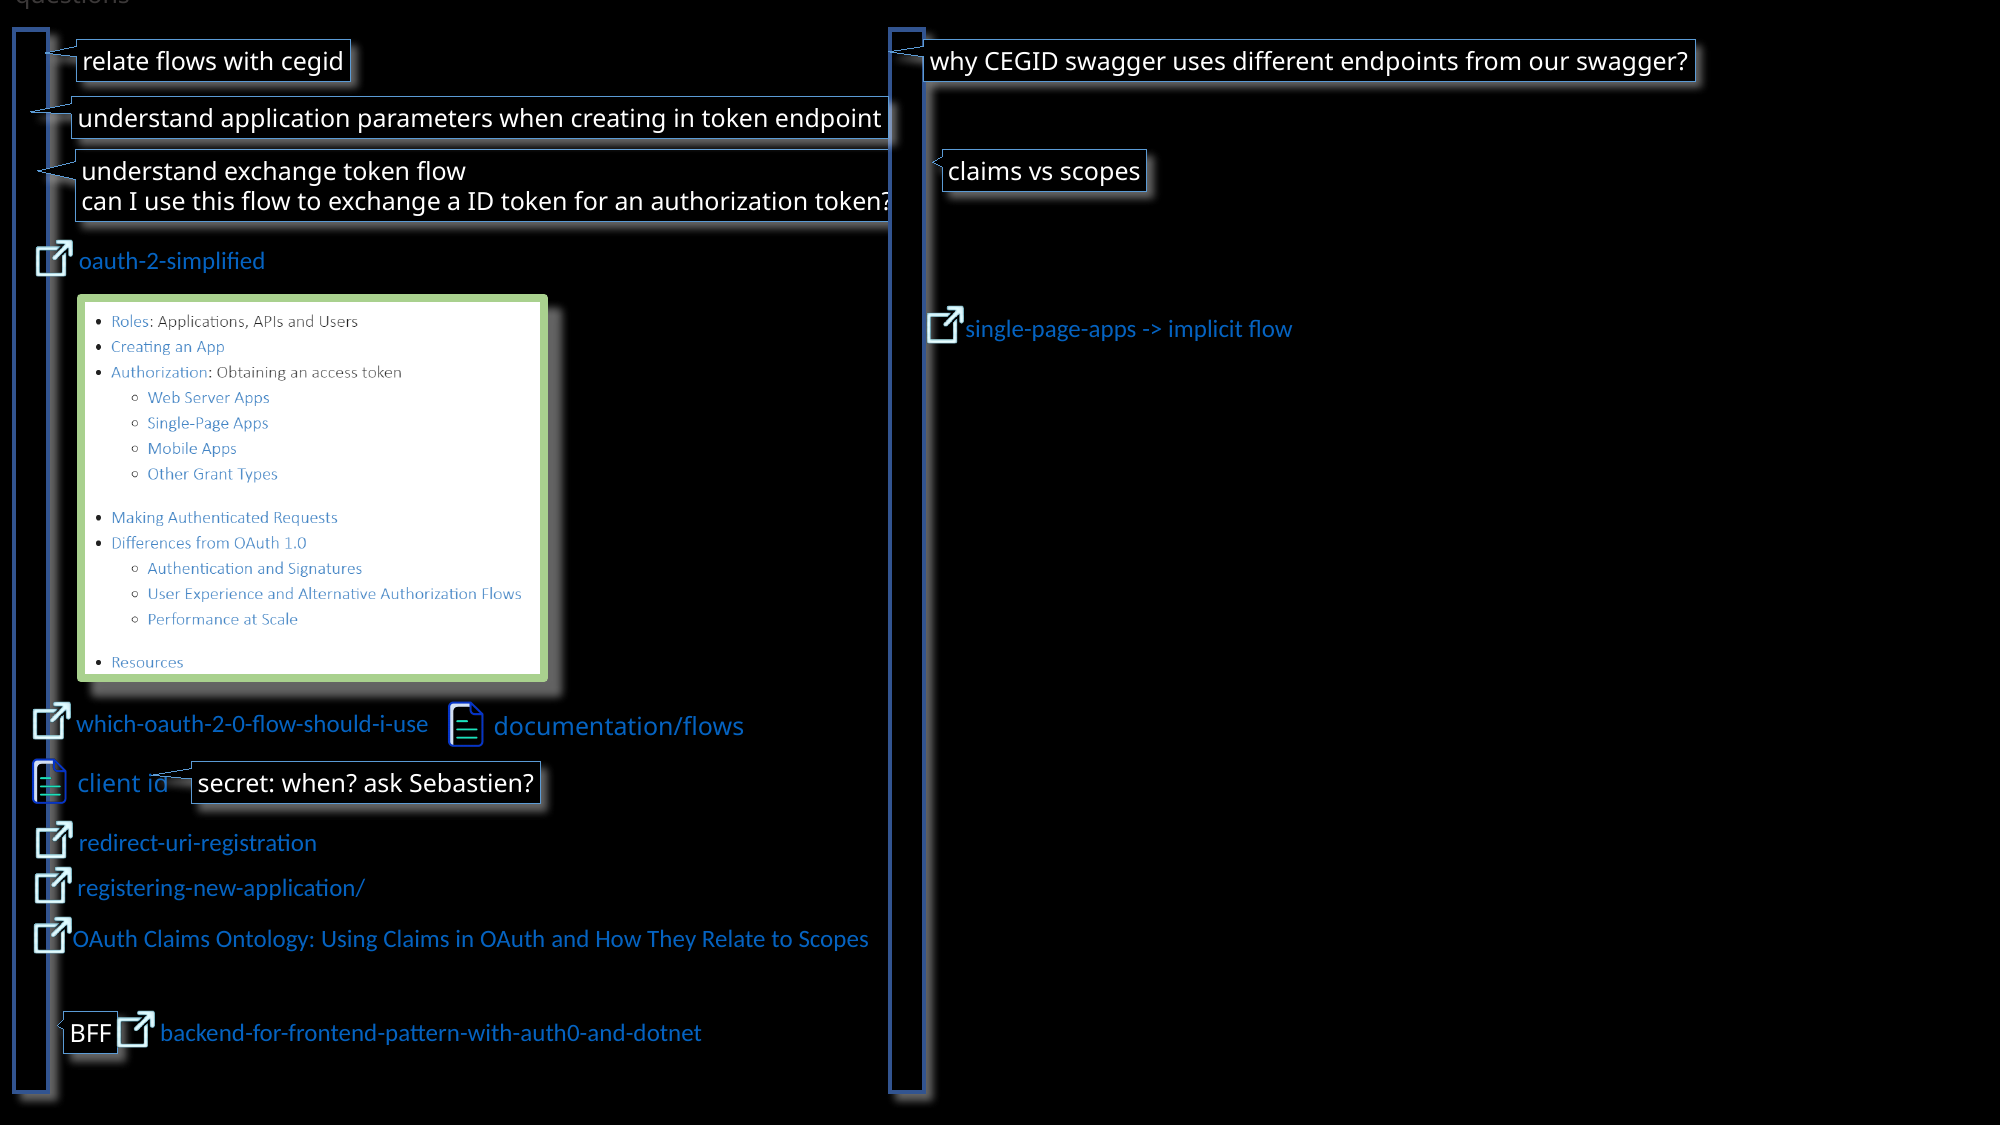

# 4. questions
relate flows with cegid
why CEGID swagger uses different endpoints from our swagger?
understand application parameters when creating in token endpoint
understand exchange token flow
can I use this flow to exchange a ID token for an authorization token?
claims vs scopes
oauth-2-simplified
single-page-apps -> implicit flow
which-oauth-2-0-flow-should-i-use
documentation/flows
client id
secret: when? ask Sebastien?
redirect-uri-registration
registering-new-application/
OAuth Claims Ontology: Using Claims in OAuth and How They Relate to Scopes
backend-for-frontend-pattern-with-auth0-and-dotnet
BFF